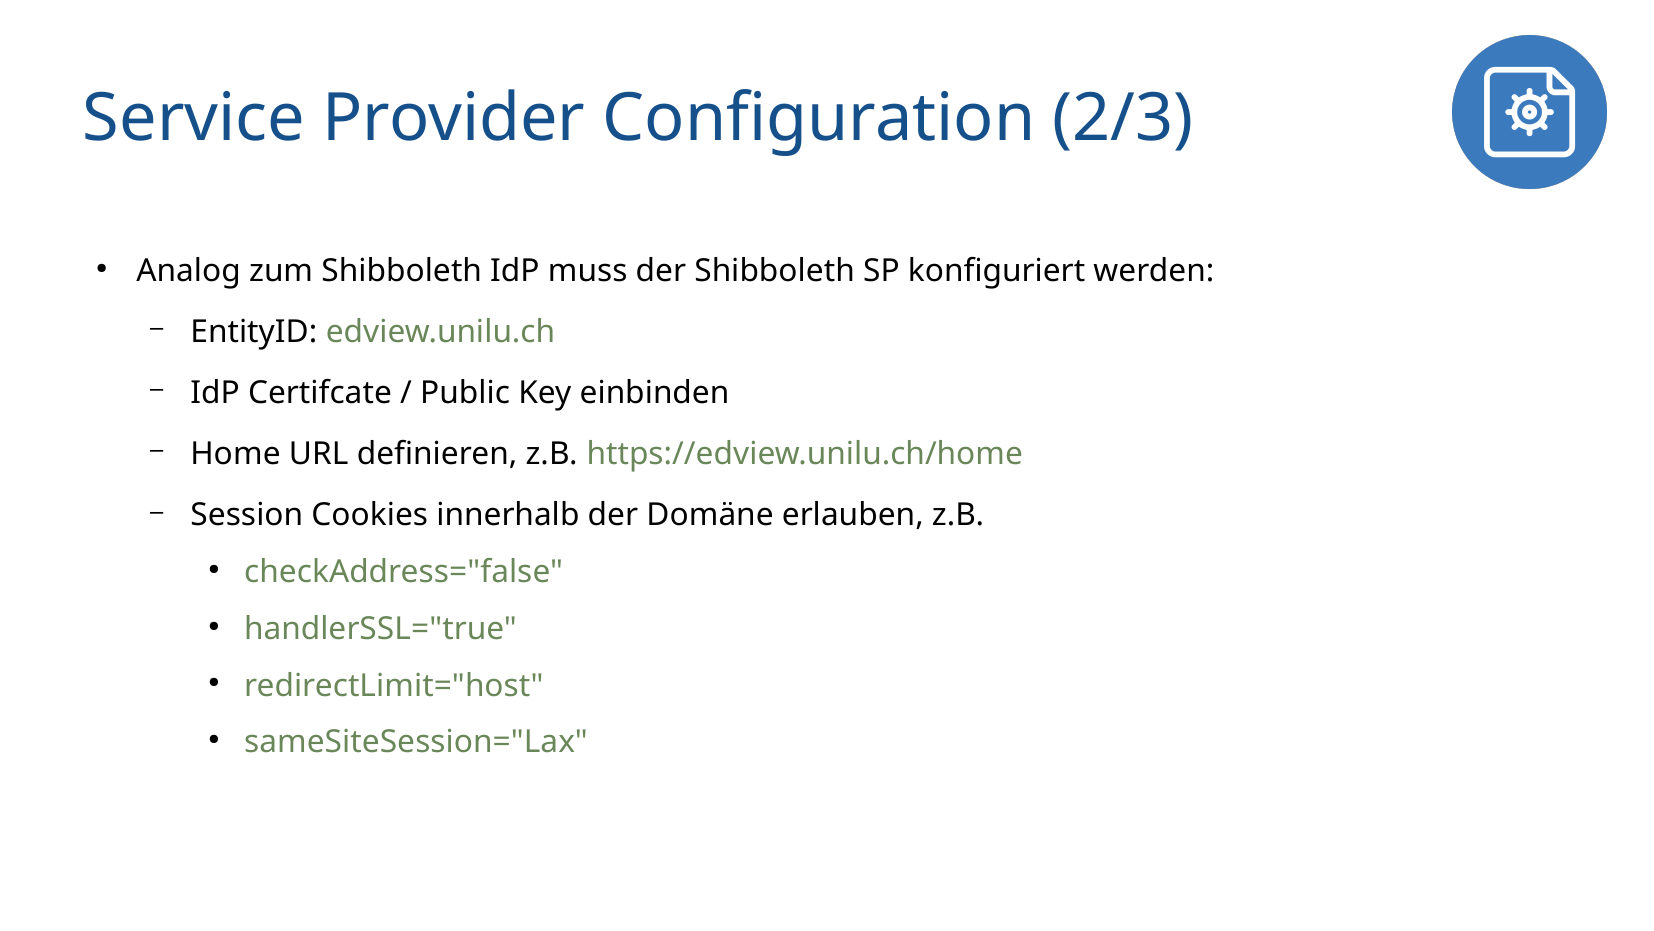

# Service Provider Configuration (2/3)
Analog zum Shibboleth IdP muss der Shibboleth SP konfiguriert werden:
EntityID: edview.unilu.ch
IdP Certifcate / Public Key einbinden
Home URL definieren, z.B. https://edview.unilu.ch/home
Session Cookies innerhalb der Domäne erlauben, z.B.
checkAddress="false"
handlerSSL="true"
redirectLimit="host"
sameSiteSession="Lax"